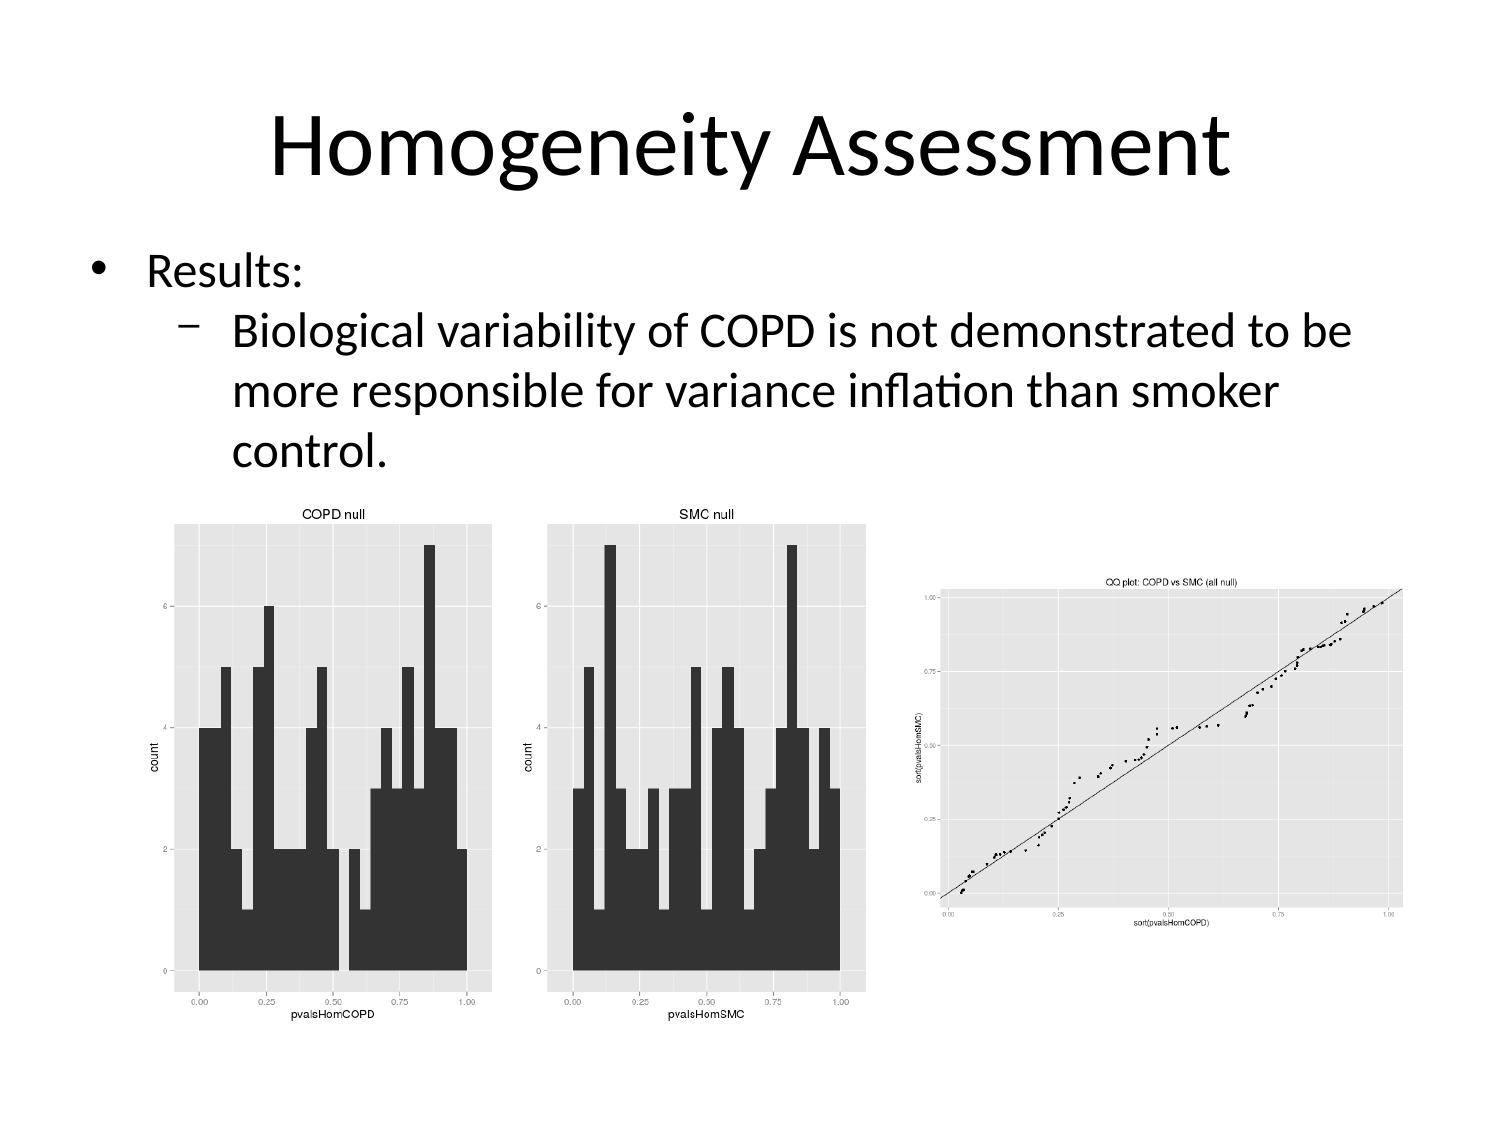

# Homogeneity Assessment
Results:
Biological variability of COPD is not demonstrated to be more responsible for variance inflation than smoker control.